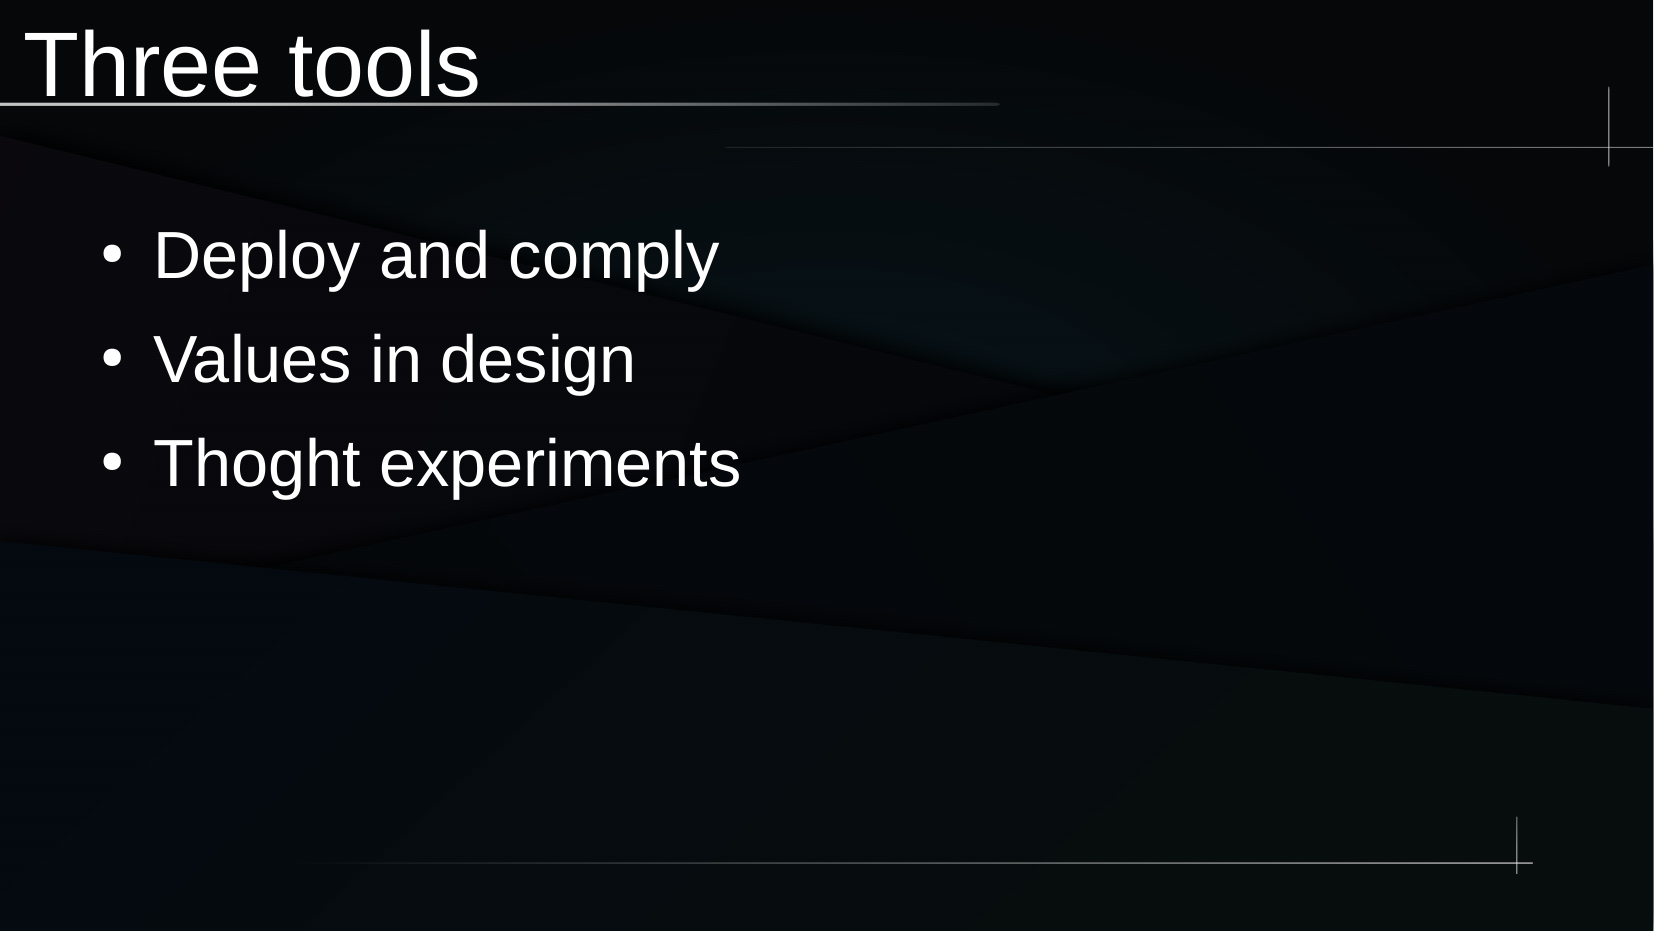

# Three tools
Deploy and comply
Values in design
Thoght experiments